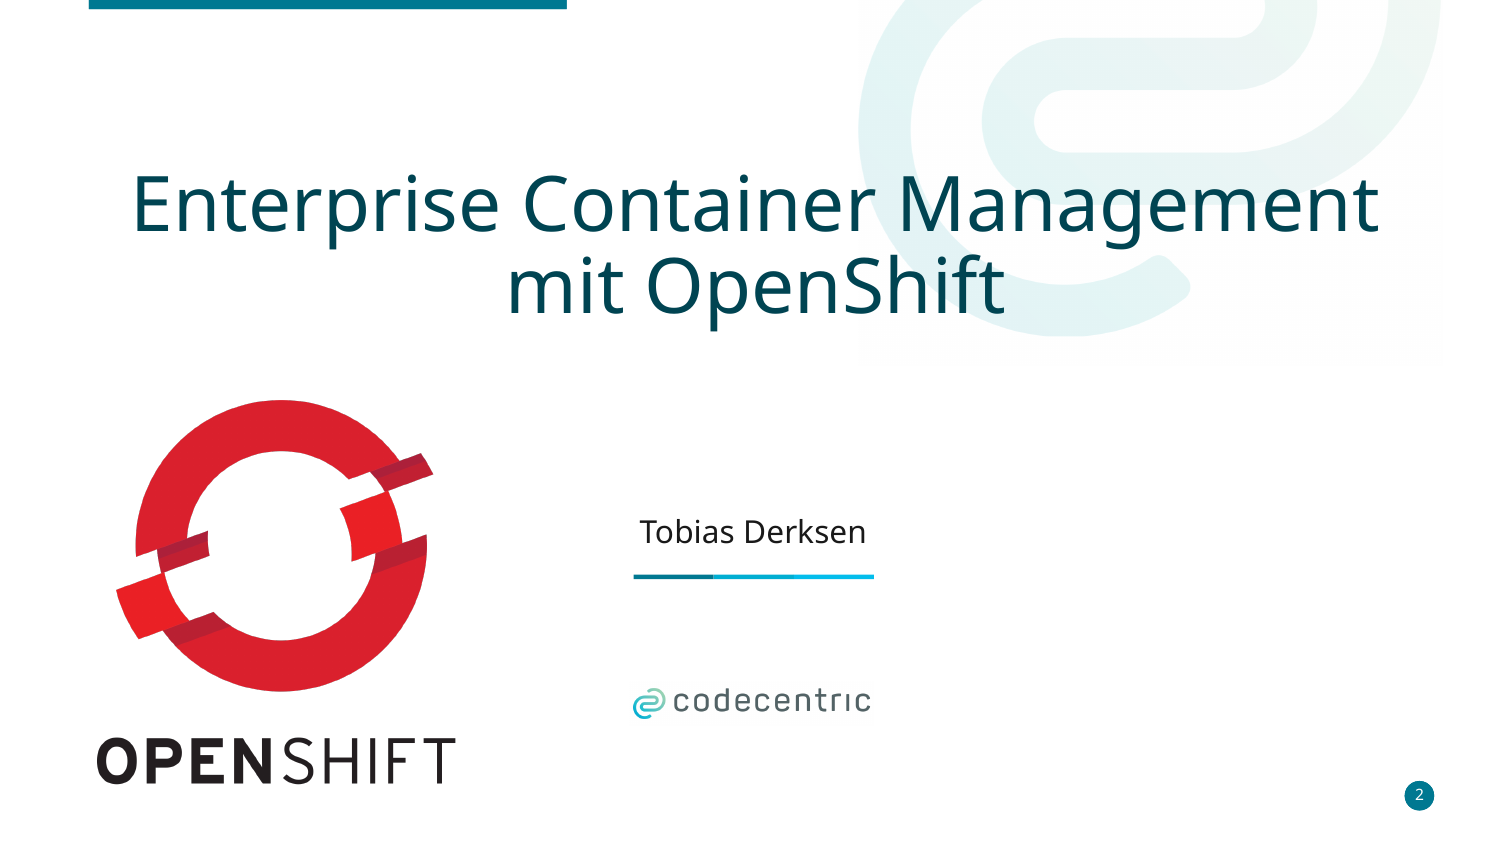

Enterprise Container Management
mit OpenShift
# Tobias Derksen